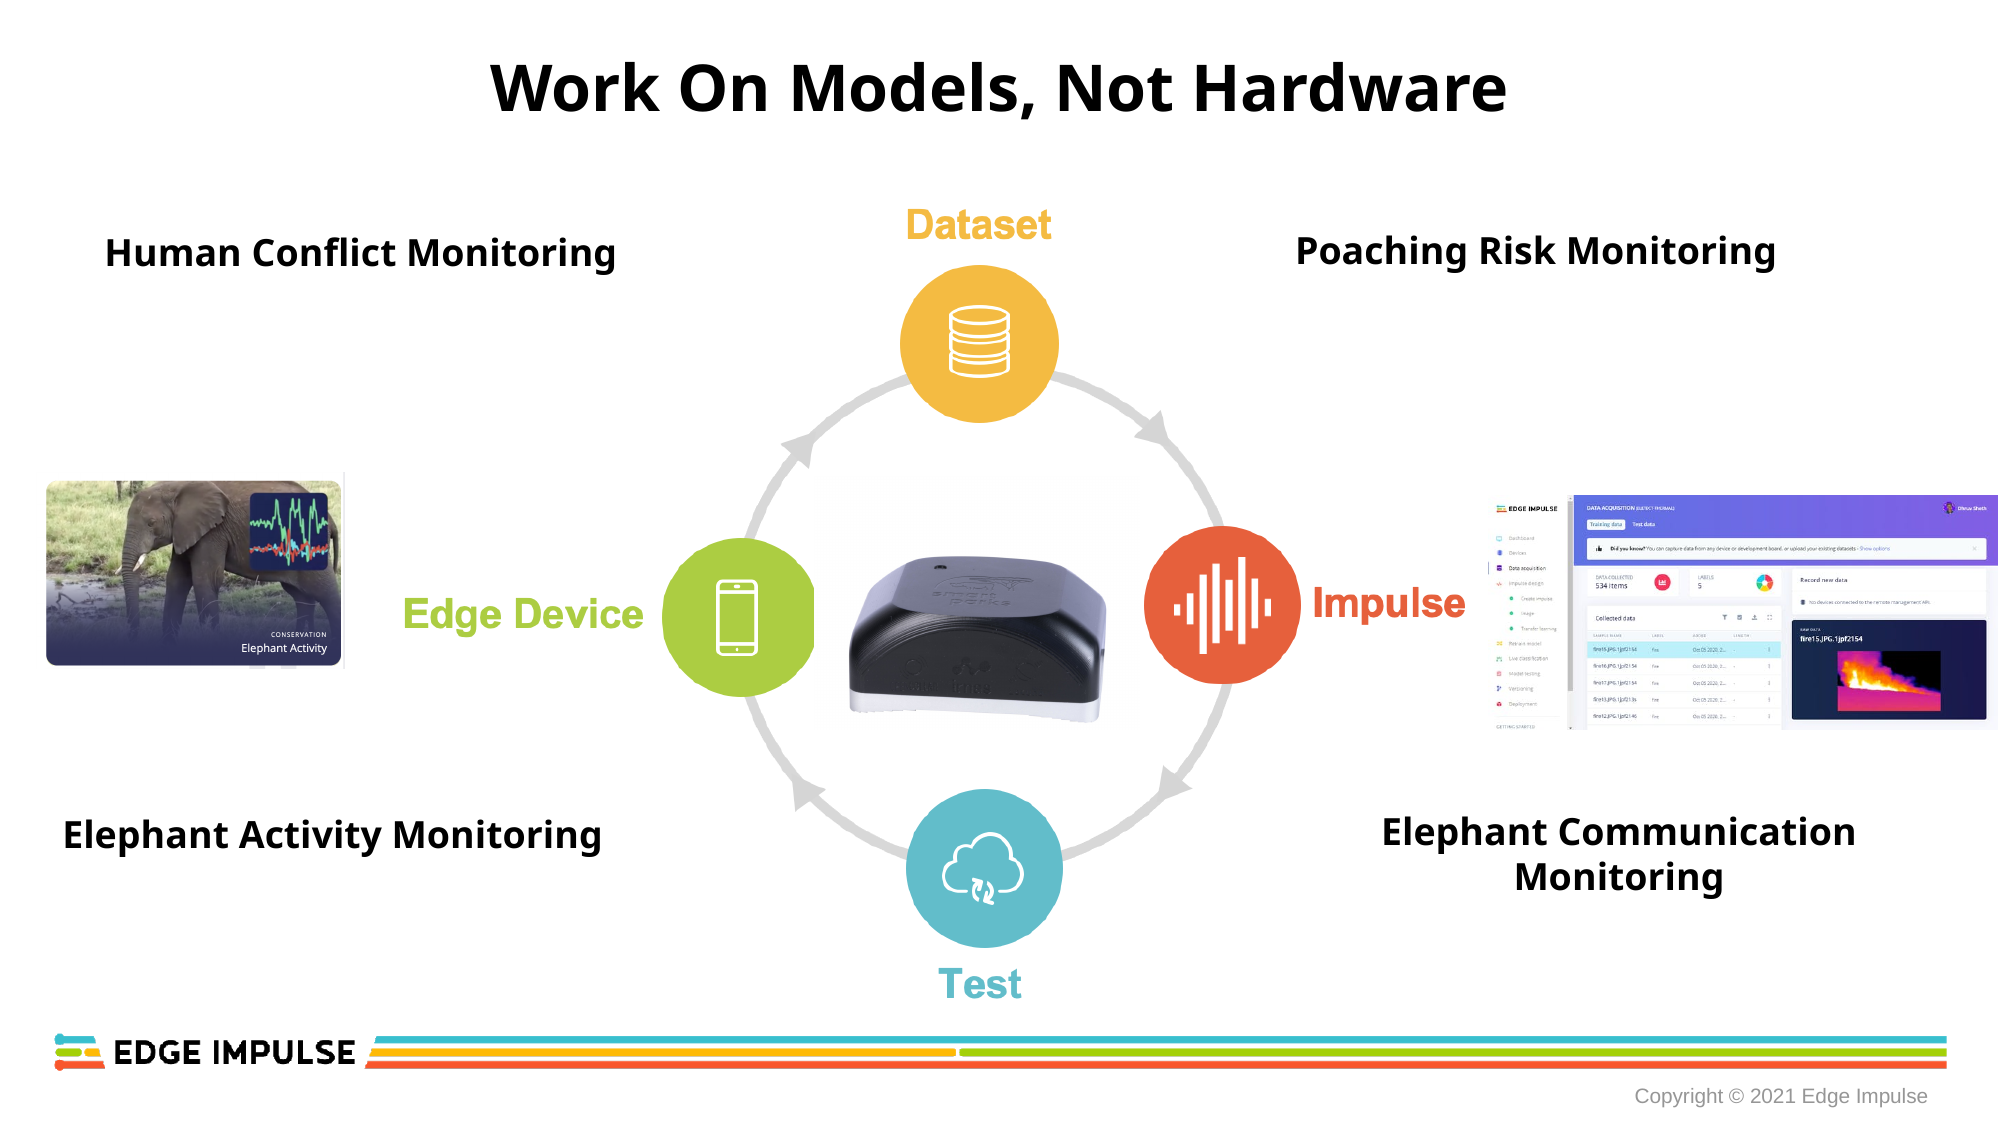

Work On Models, Not Hardware
Poaching Risk Monitoring
Human Conflict Monitoring
Elephant Communication Monitoring
Elephant Activity Monitoring